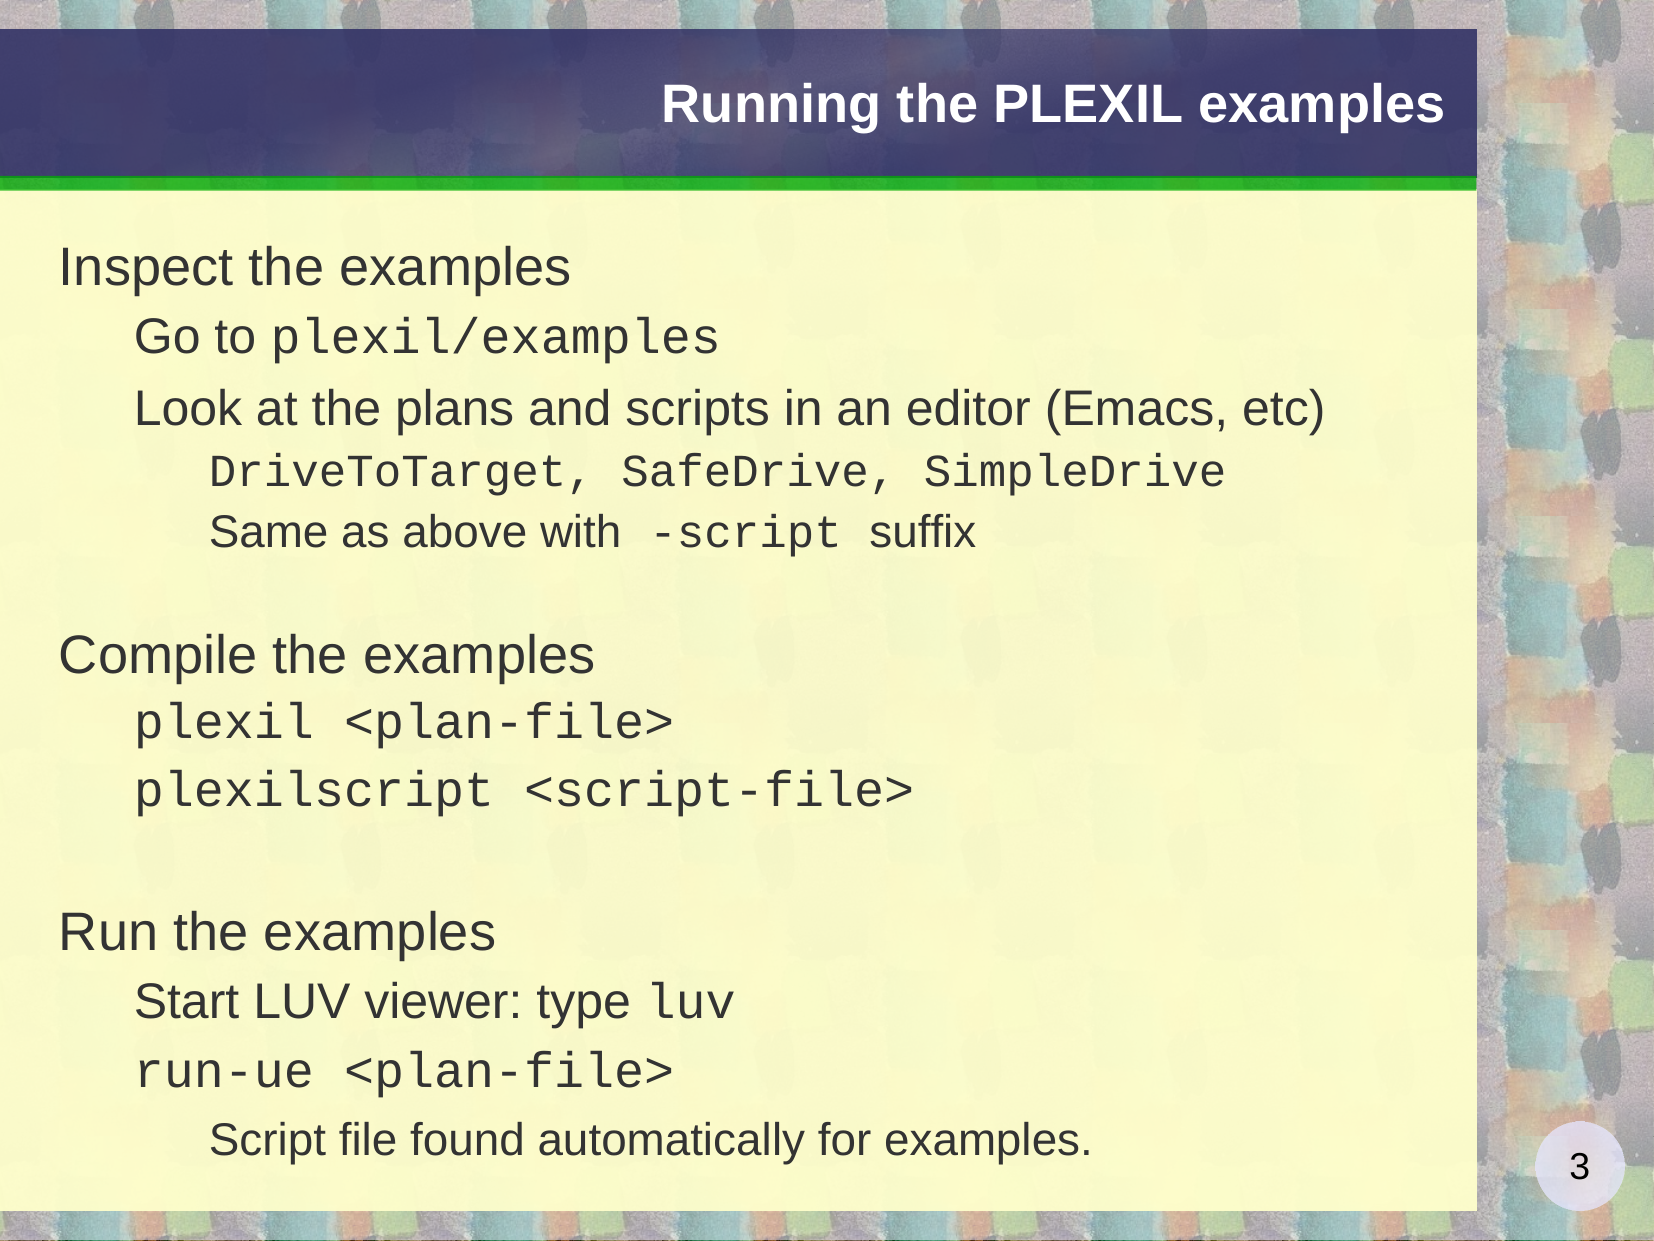

# Running the PLEXIL examples
Inspect the examples
Go to plexil/examples
Look at the plans and scripts in an editor (Emacs, etc)
DriveToTarget, SafeDrive, SimpleDrive
Same as above with -script suffix
Compile the examples
plexil <plan-file>
plexilscript <script-file>
Run the examples
Start LUV viewer: type luv
run-ue <plan-file>
Script file found automatically for examples.